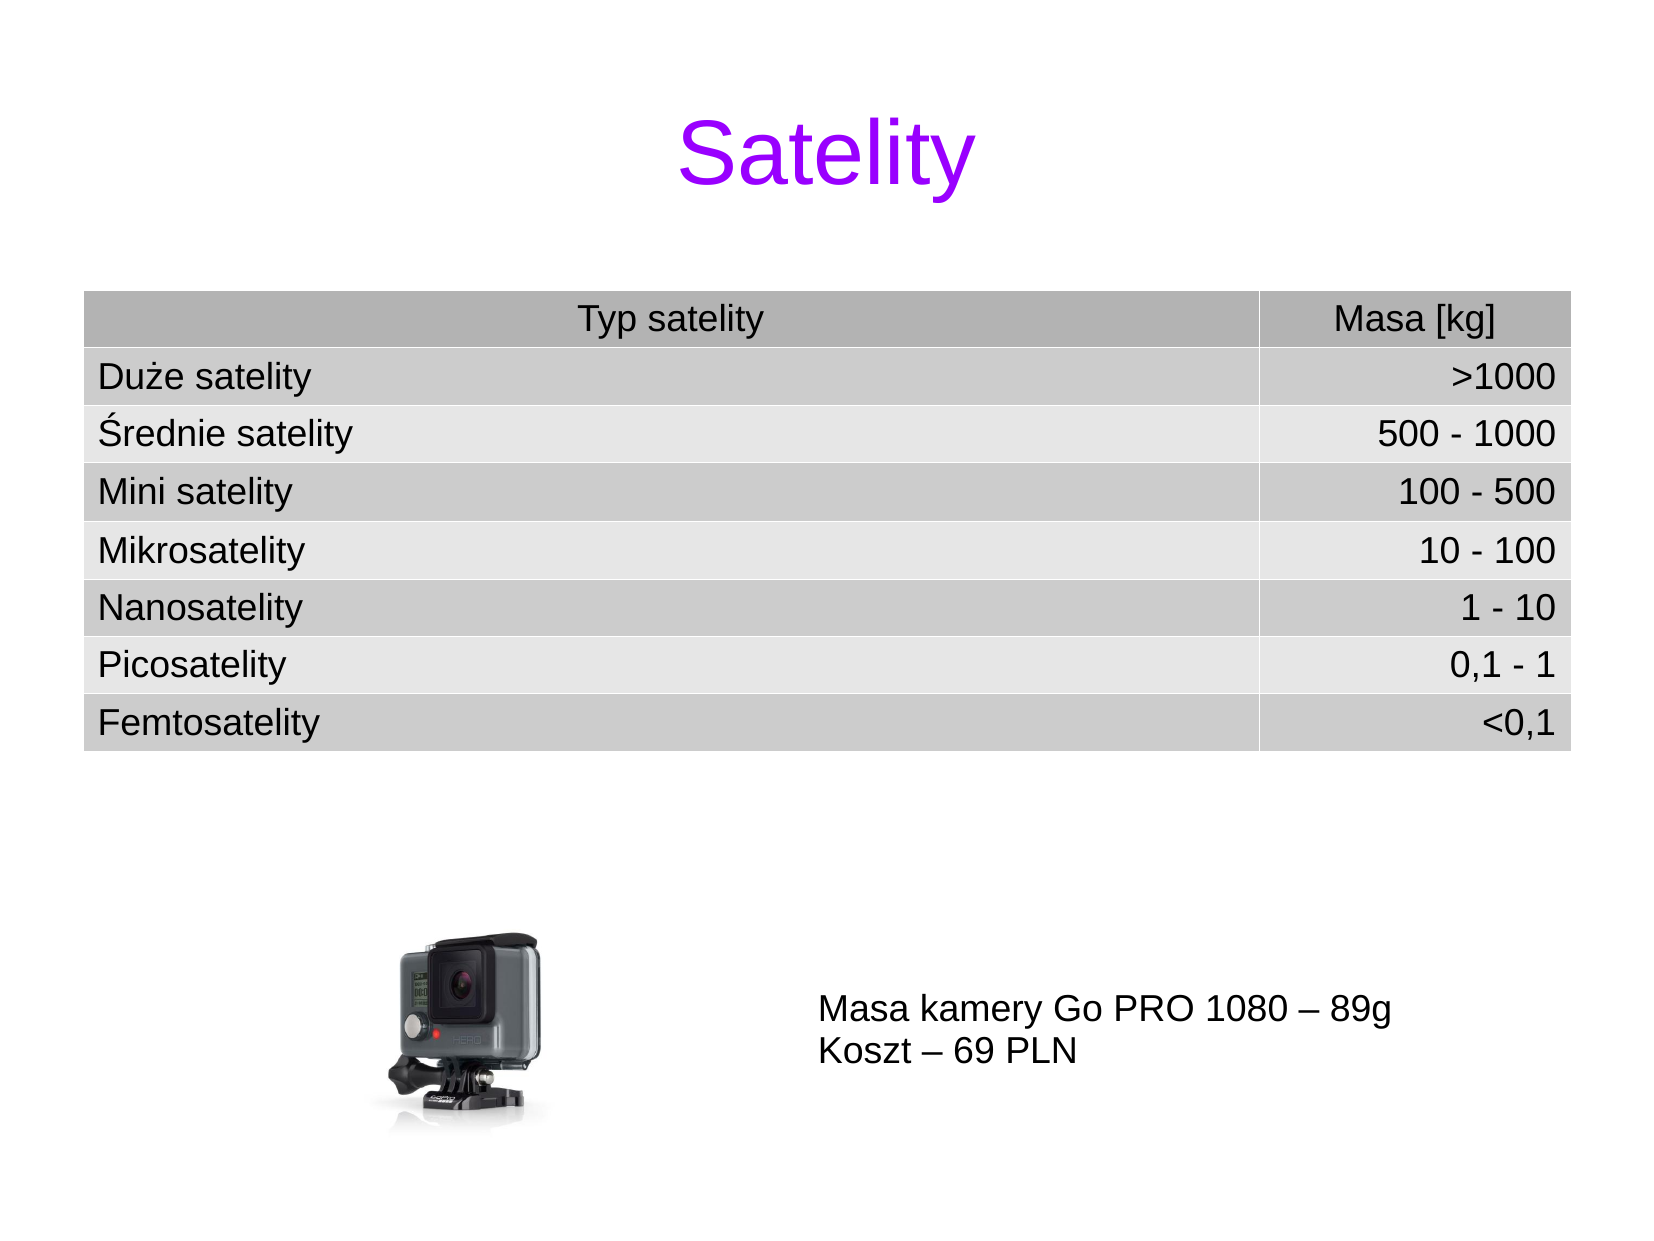

# Satelity
| Typ satelity | Masa [kg] |
| --- | --- |
| Duże satelity | >1000 |
| Średnie satelity | 500 - 1000 |
| Mini satelity | 100 - 500 |
| Mikrosatelity | 10 - 100 |
| Nanosatelity | 1 - 10 |
| Picosatelity | 0,1 - 1 |
| Femtosatelity | <0,1 |
Masa kamery Go PRO 1080 – 89g
Koszt – 69 PLN